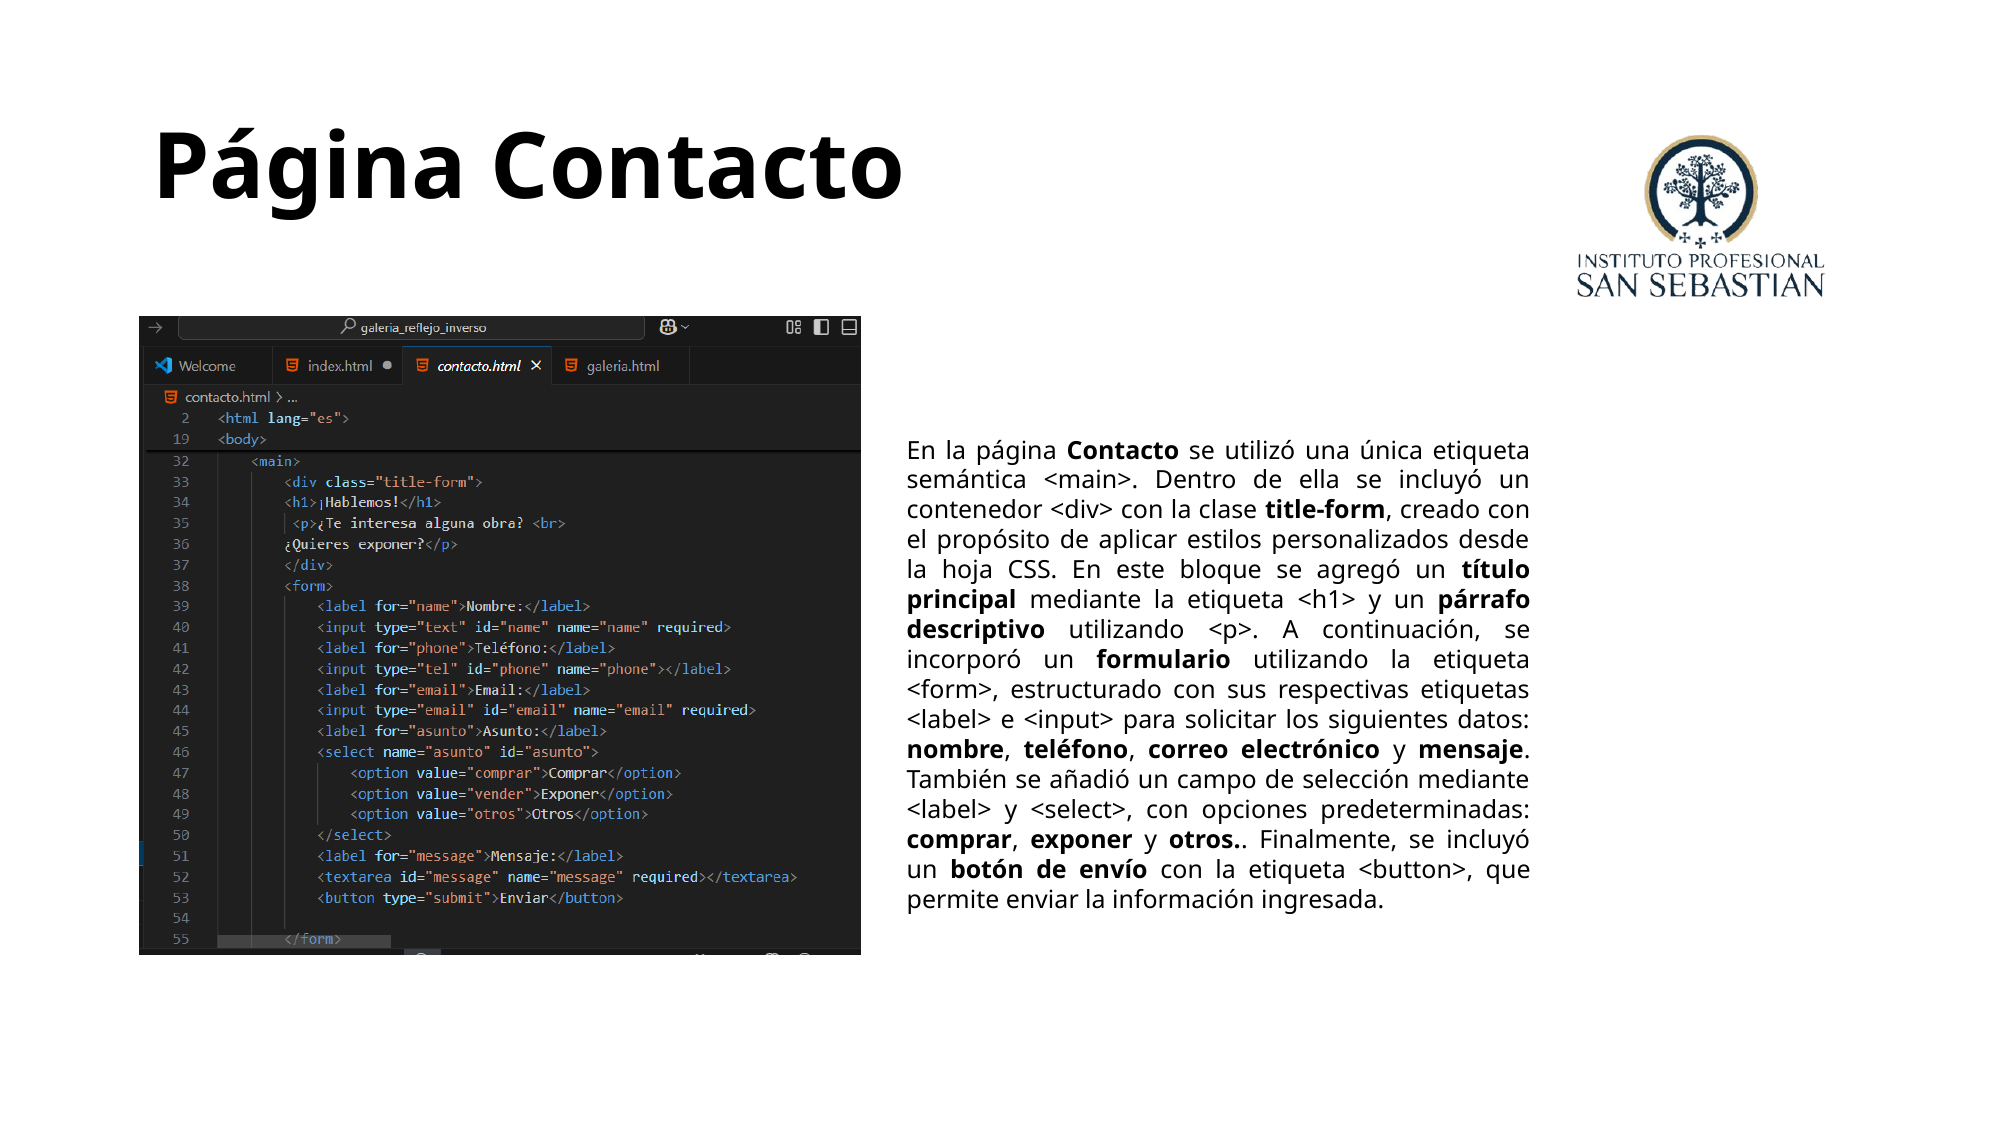

# Página Contacto
En la página Contacto se utilizó una única etiqueta semántica <main>. Dentro de ella se incluyó un contenedor <div> con la clase title-form, creado con el propósito de aplicar estilos personalizados desde la hoja CSS. En este bloque se agregó un título principal mediante la etiqueta <h1> y un párrafo descriptivo utilizando <p>. A continuación, se incorporó un formulario utilizando la etiqueta <form>, estructurado con sus respectivas etiquetas <label> e <input> para solicitar los siguientes datos: nombre, teléfono, correo electrónico y mensaje. También se añadió un campo de selección mediante <label> y <select>, con opciones predeterminadas: comprar, exponer y otros.. Finalmente, se incluyó un botón de envío con la etiqueta <button>, que permite enviar la información ingresada.